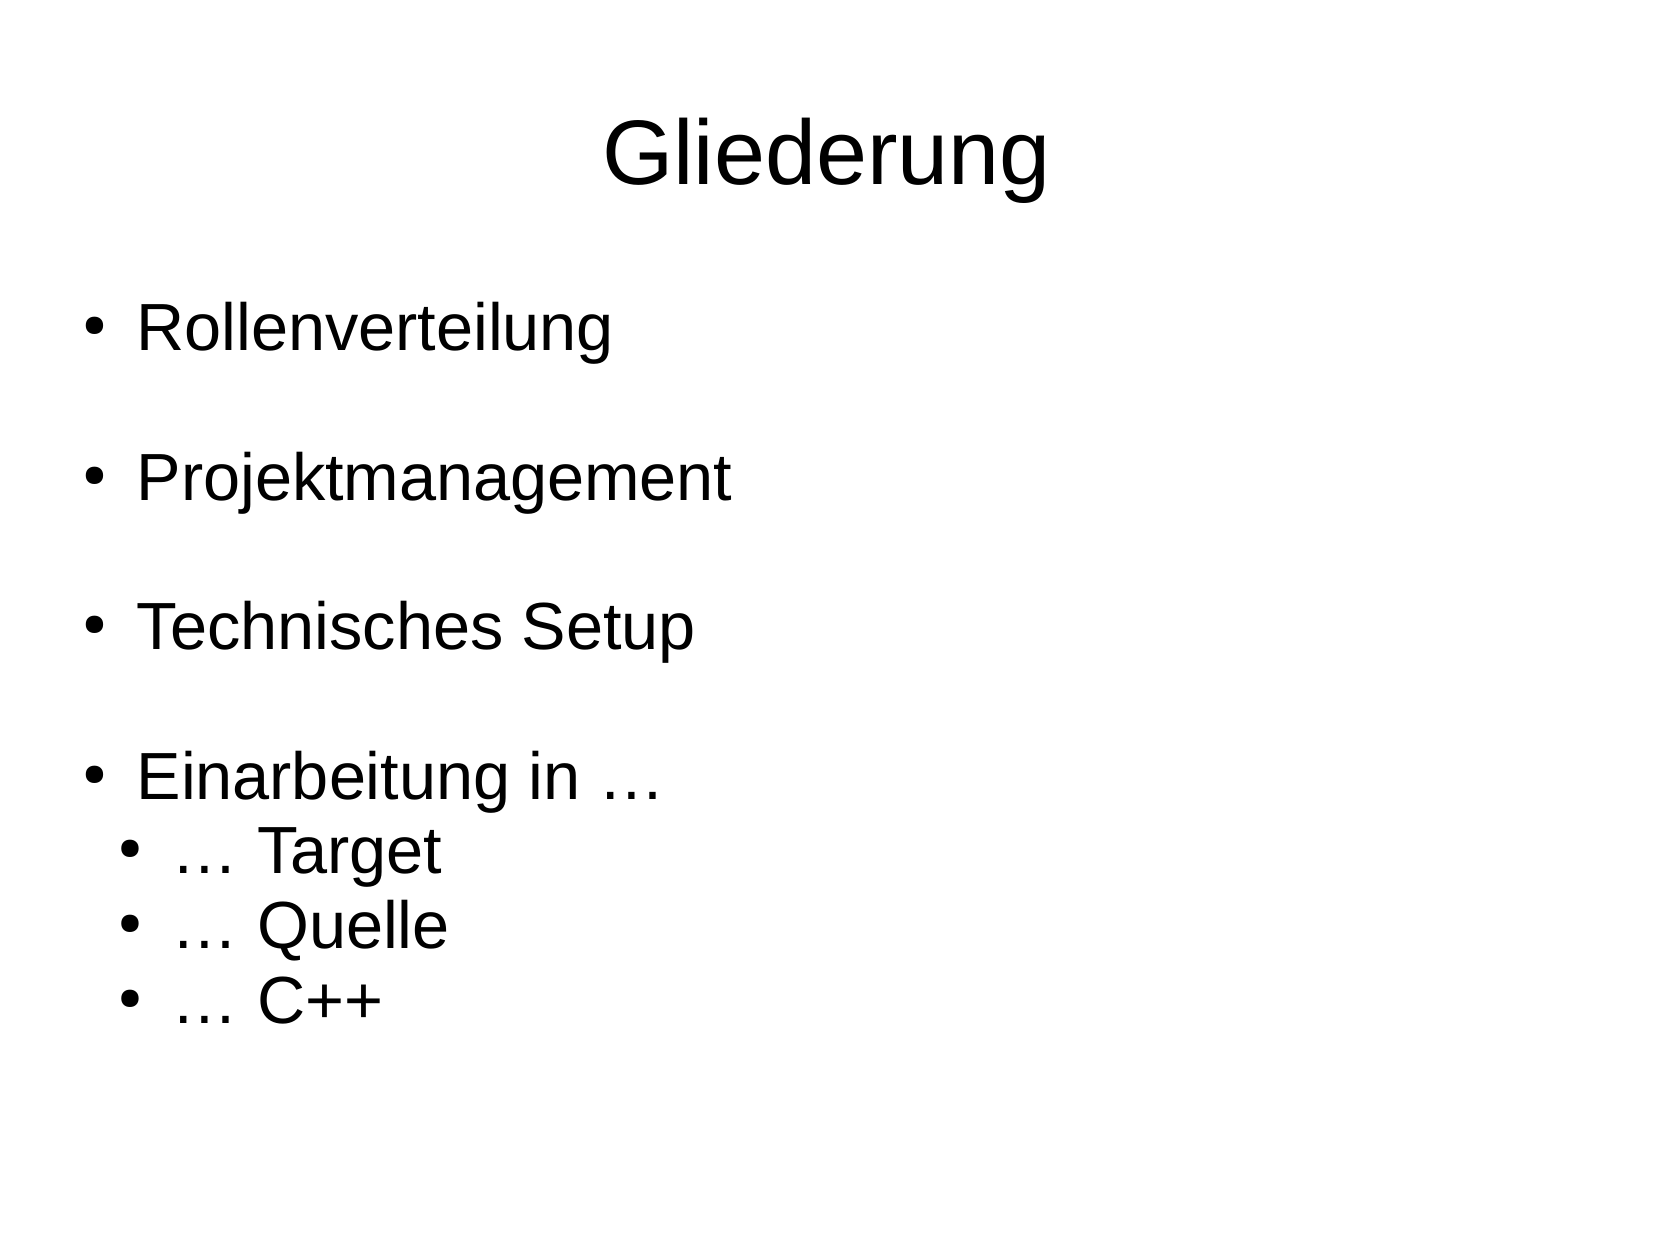

# Gliederung
 Rollenverteilung
 Projektmanagement
 Technisches Setup
 Einarbeitung in …
 … Target
 … Quelle
 … C++